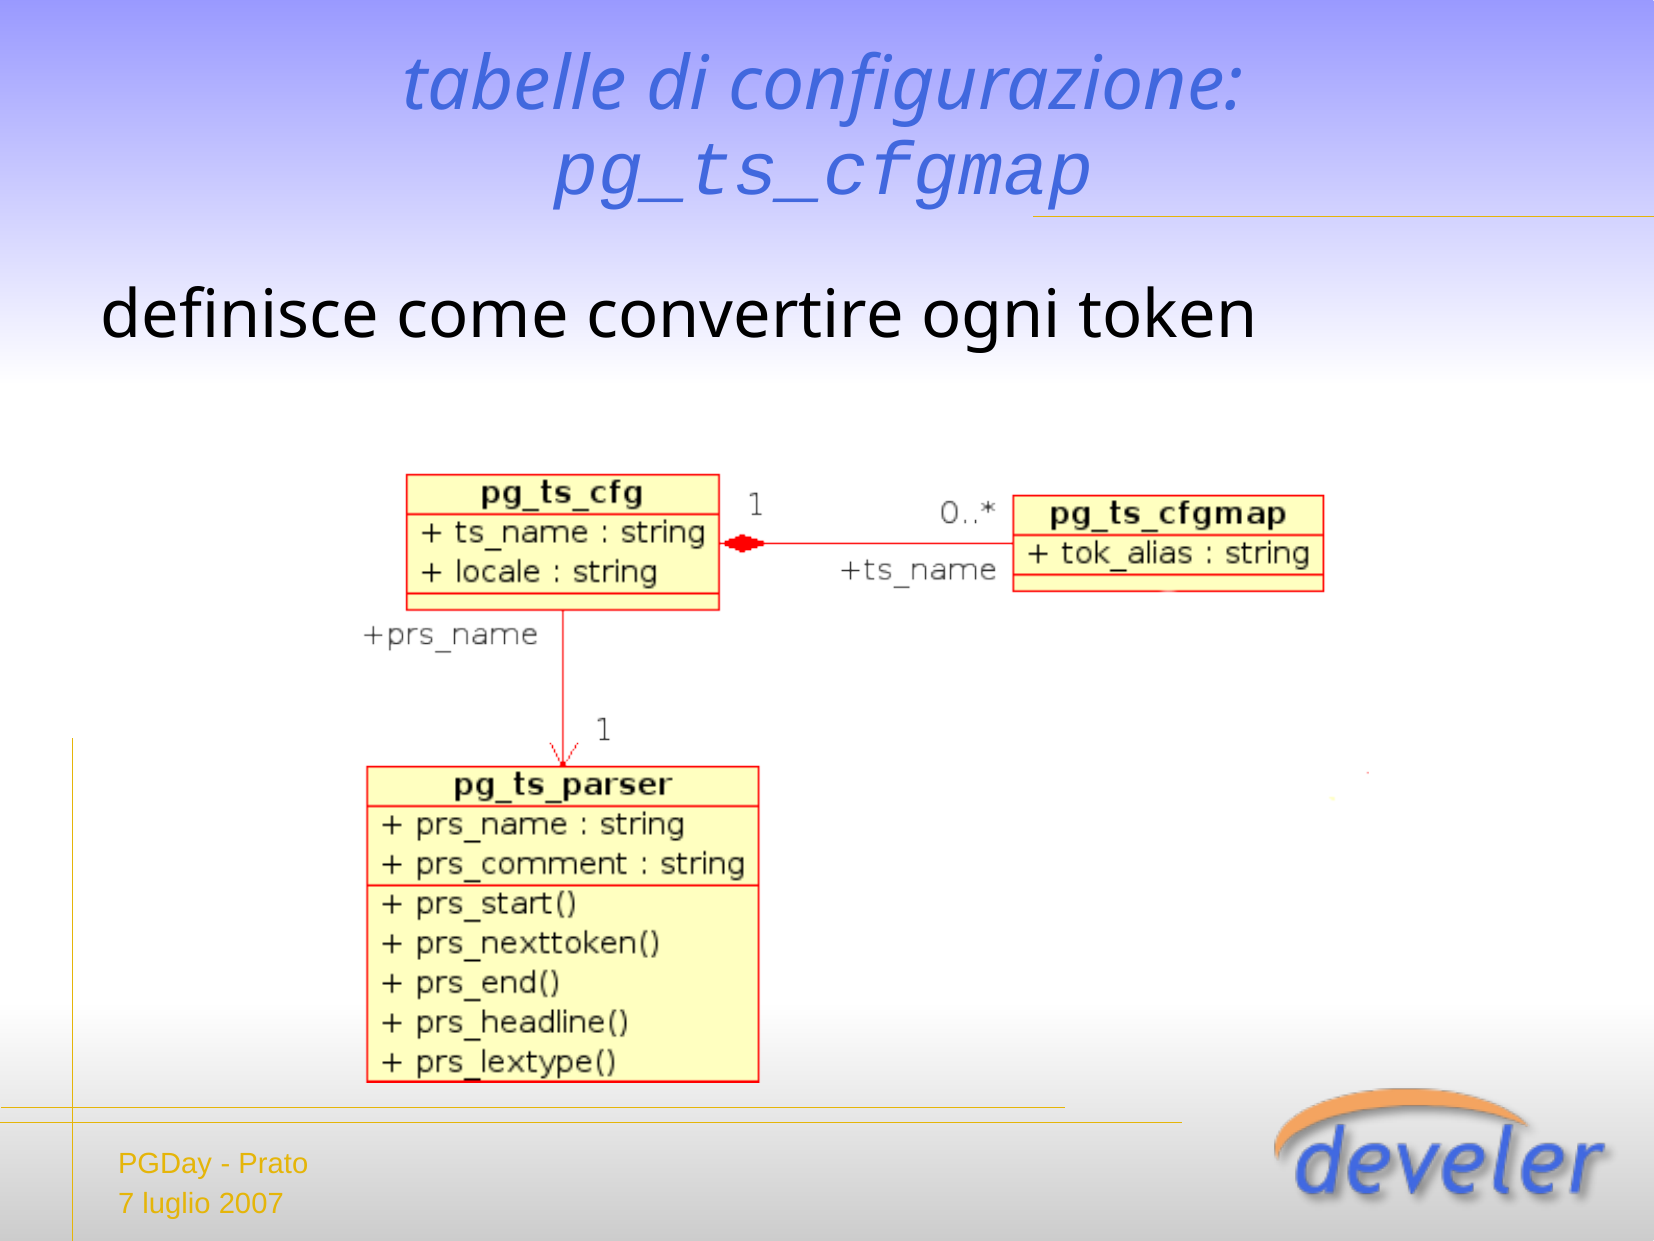

# tabelle di configurazione: pg_ts_cfgmap
definisce come convertire ogni token
PGDay - Prato
7 luglio 2007